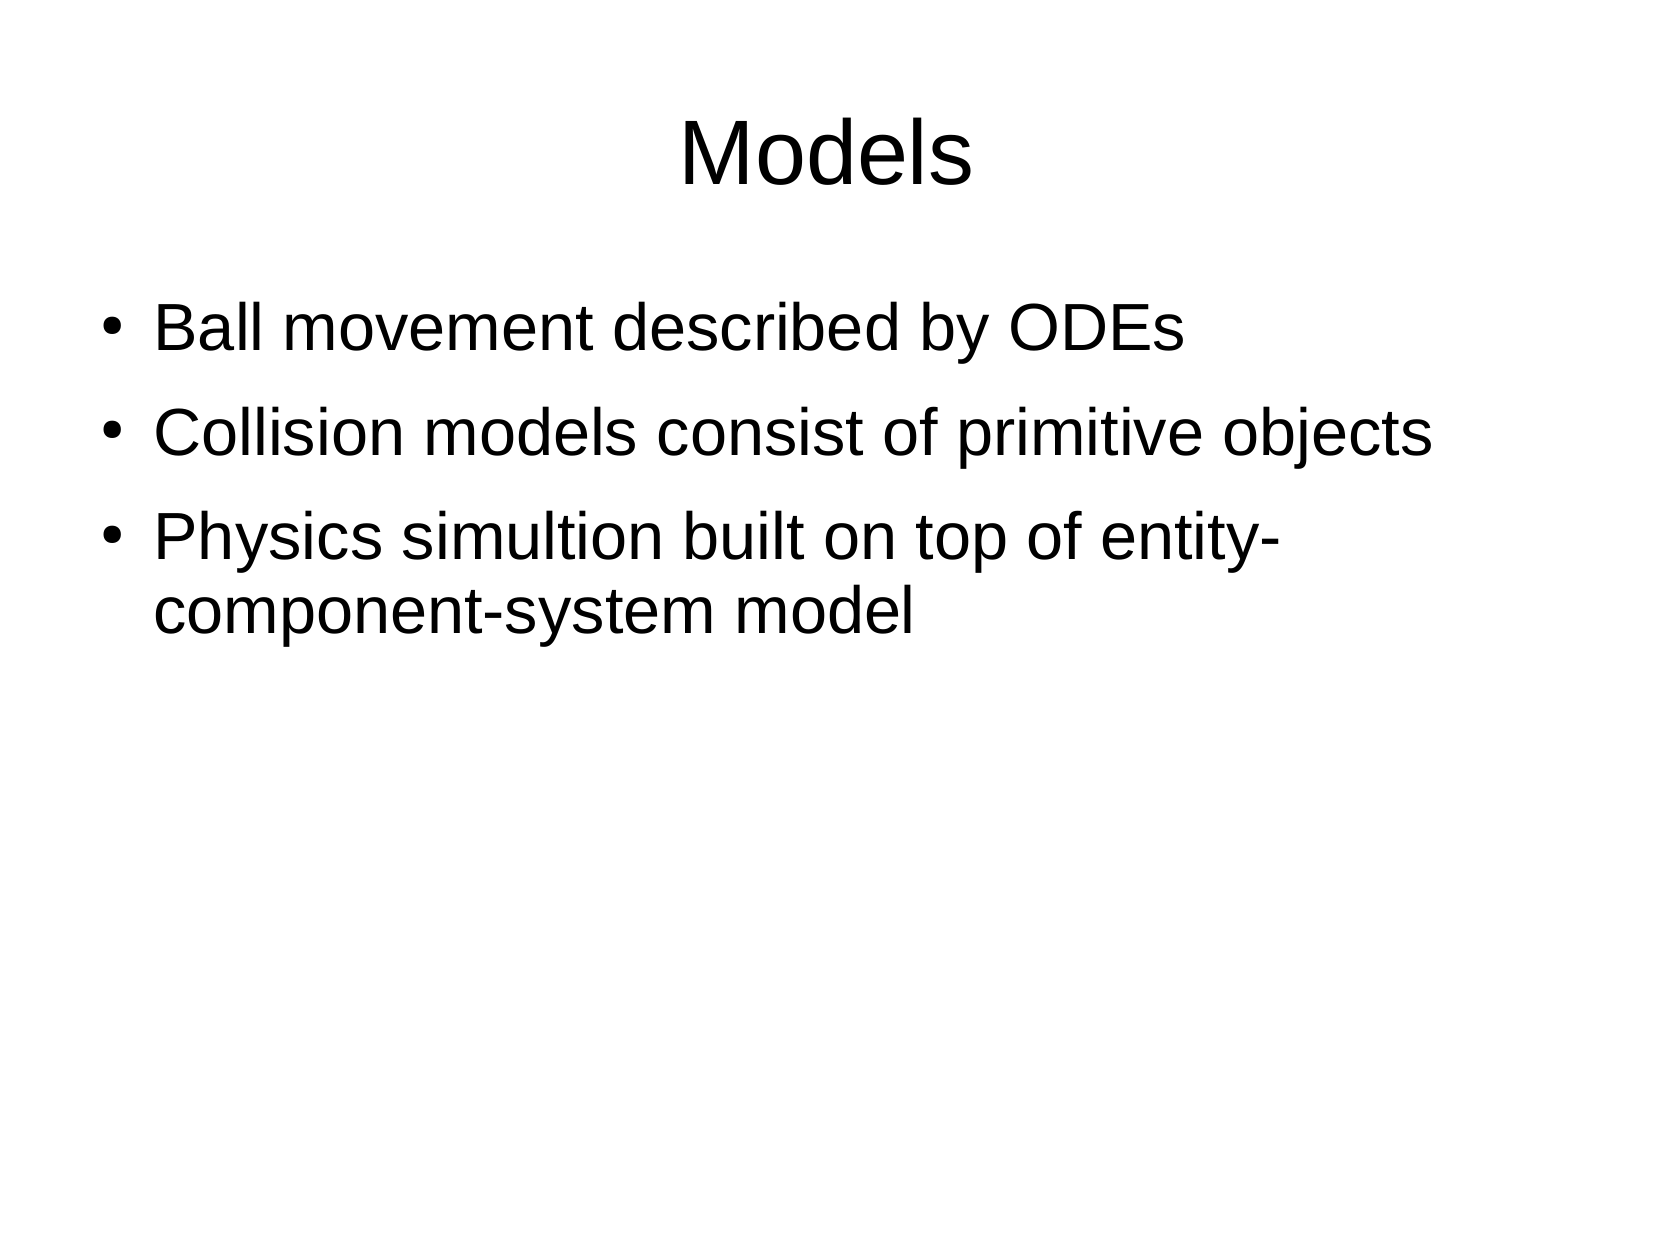

# Models
Ball movement described by ODEs
Collision models consist of primitive objects
Physics simultion built on top of entity-component-system model